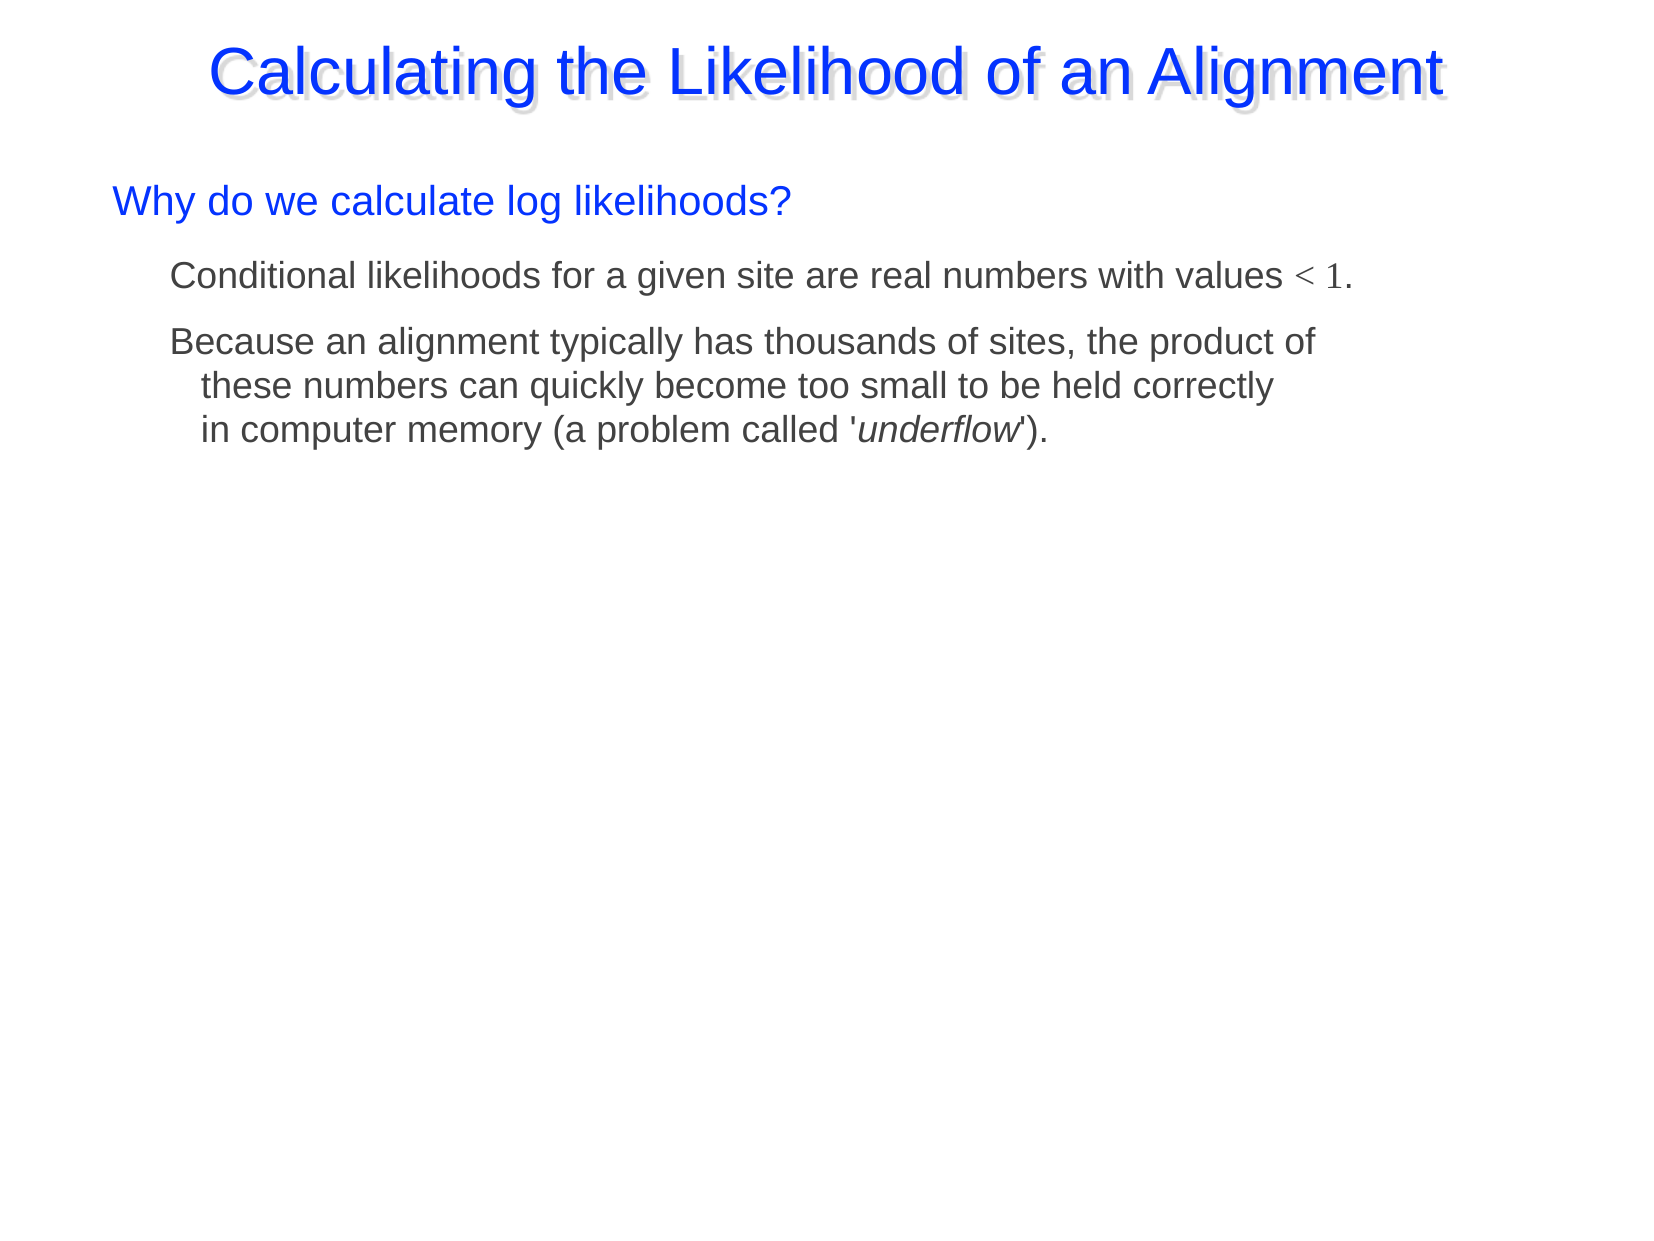

Calculating the Likelihood of an Alignment
Why do we calculate log likelihoods?
Conditional likelihoods for a given site are real numbers with values < 1.
Because an alignment typically has thousands of sites, the product of
 these numbers can quickly become too small to be held correctly
 in computer memory (a problem called 'underflow').